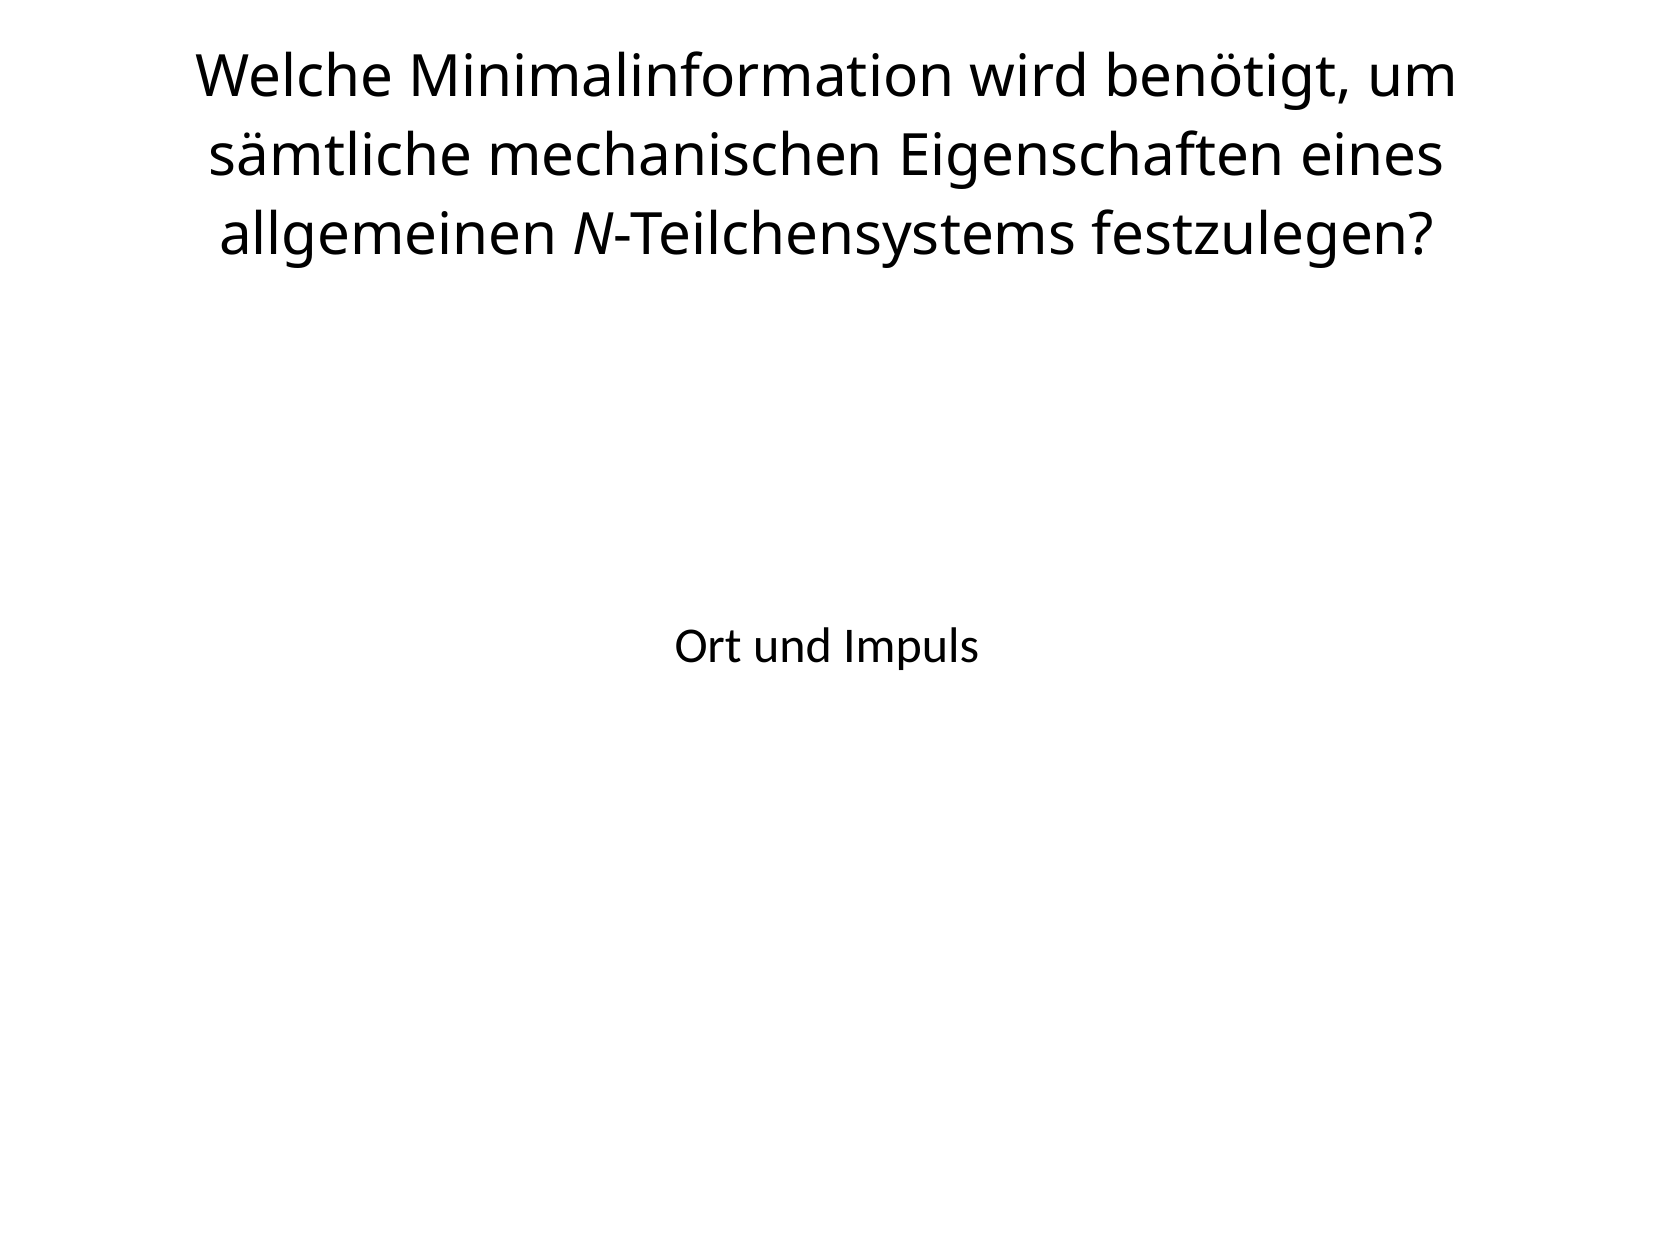

# Welche Minimalinformation wird benötigt, um sämtliche mechanischen Eigenschaften eines allgemeinen N-Teilchensystems festzulegen?
Ort und Impuls